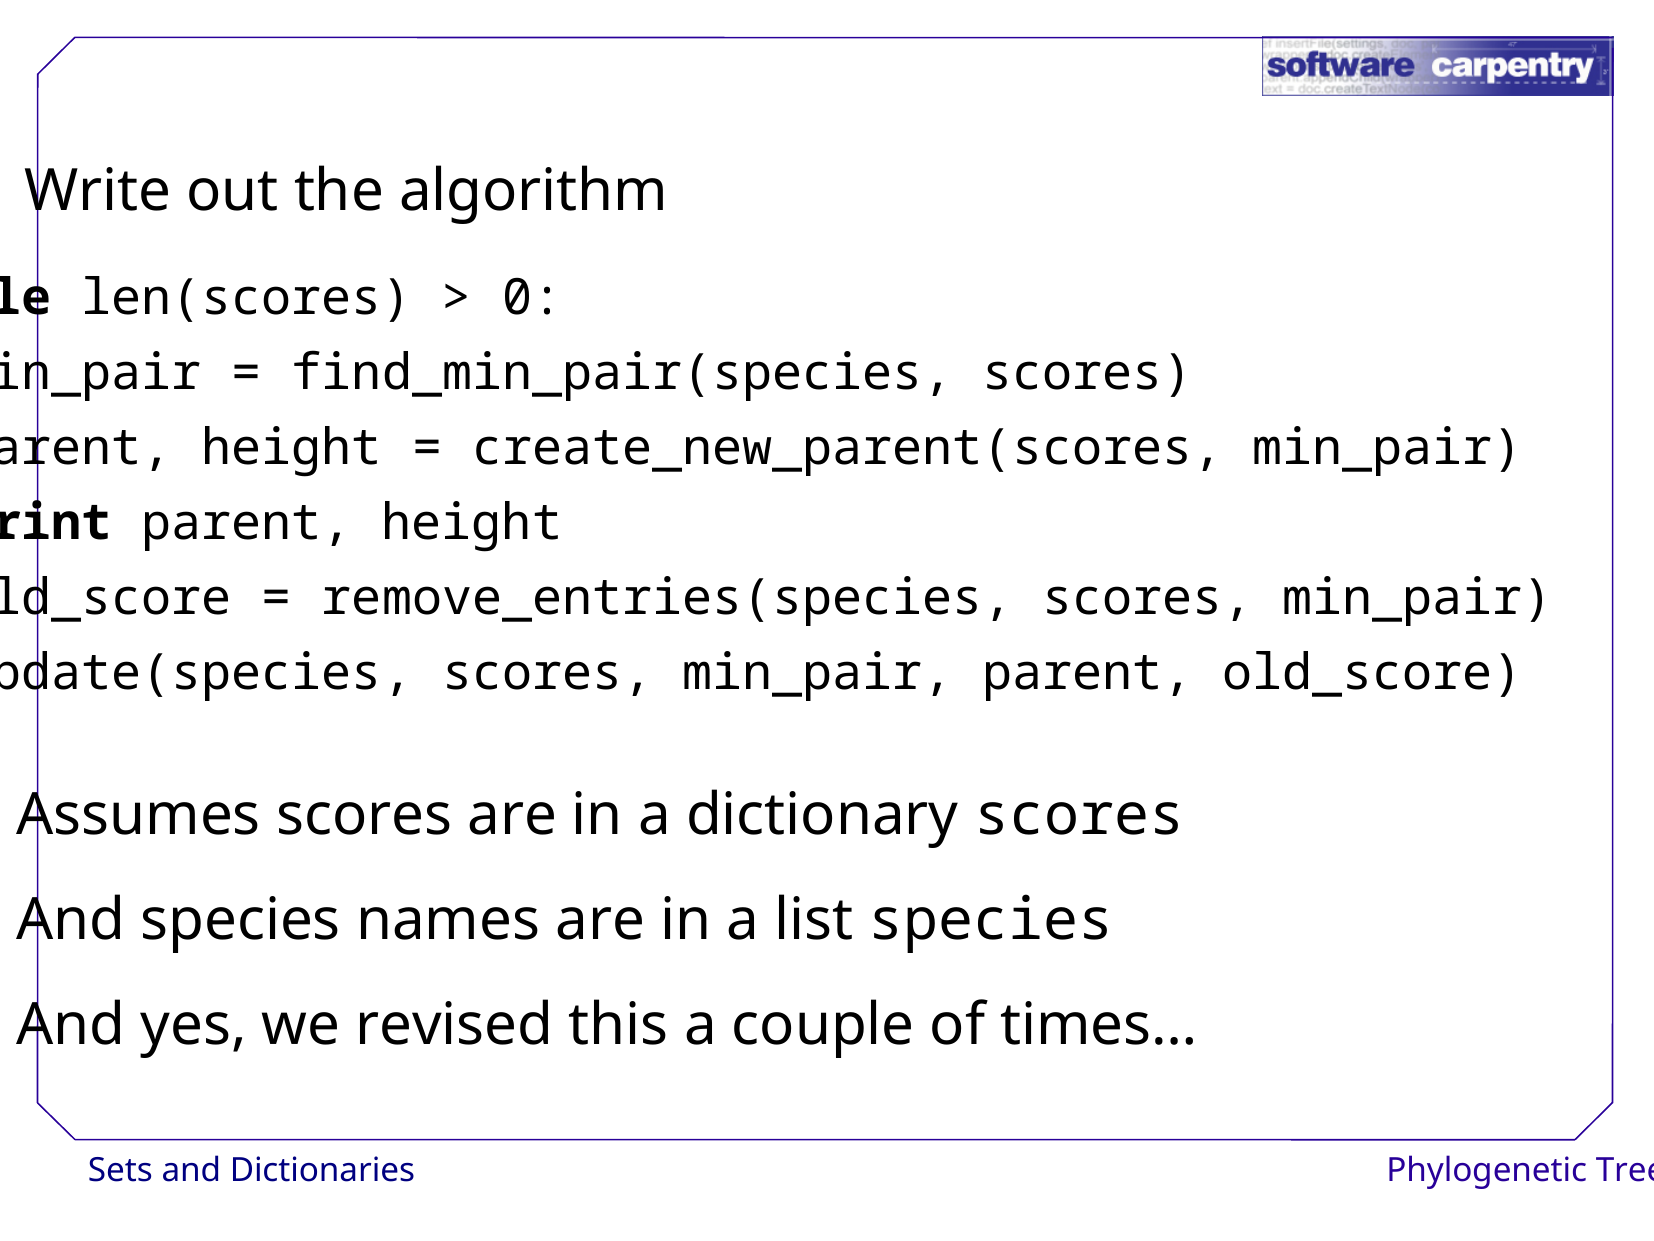

Write out the algorithm
while len(scores) > 0:
 min_pair = find_min_pair(species, scores)
 parent, height = create_new_parent(scores, min_pair)
 print parent, height
 old_score = remove_entries(species, scores, min_pair)
 update(species, scores, min_pair, parent, old_score)
Assumes scores are in a dictionary scores
And species names are in a list species
And yes, we revised this a couple of times…